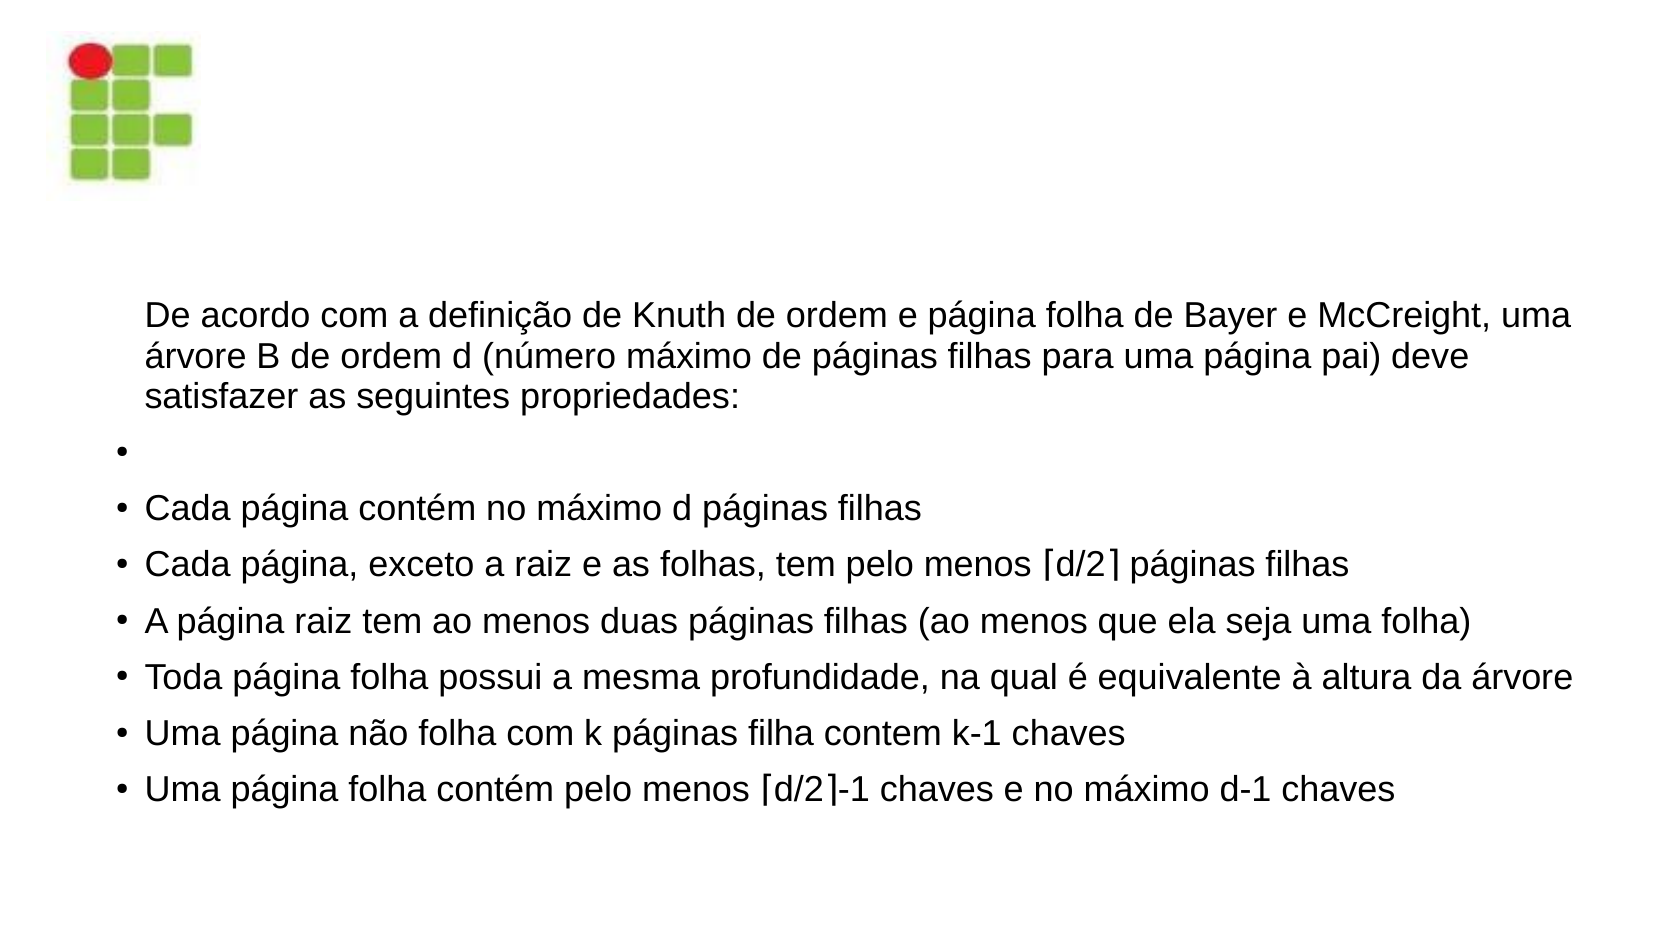

# De acordo com a definição de Knuth de ordem e página folha de Bayer e McCreight, uma árvore B de ordem d (número máximo de páginas filhas para uma página pai) deve satisfazer as seguintes propriedades:
Cada página contém no máximo d páginas filhas
Cada página, exceto a raiz e as folhas, tem pelo menos ⌈d/2⌉ páginas filhas
A página raiz tem ao menos duas páginas filhas (ao menos que ela seja uma folha)
Toda página folha possui a mesma profundidade, na qual é equivalente à altura da árvore
Uma página não folha com k páginas filha contem k-1 chaves
Uma página folha contém pelo menos ⌈d/2⌉-1 chaves e no máximo d-1 chaves